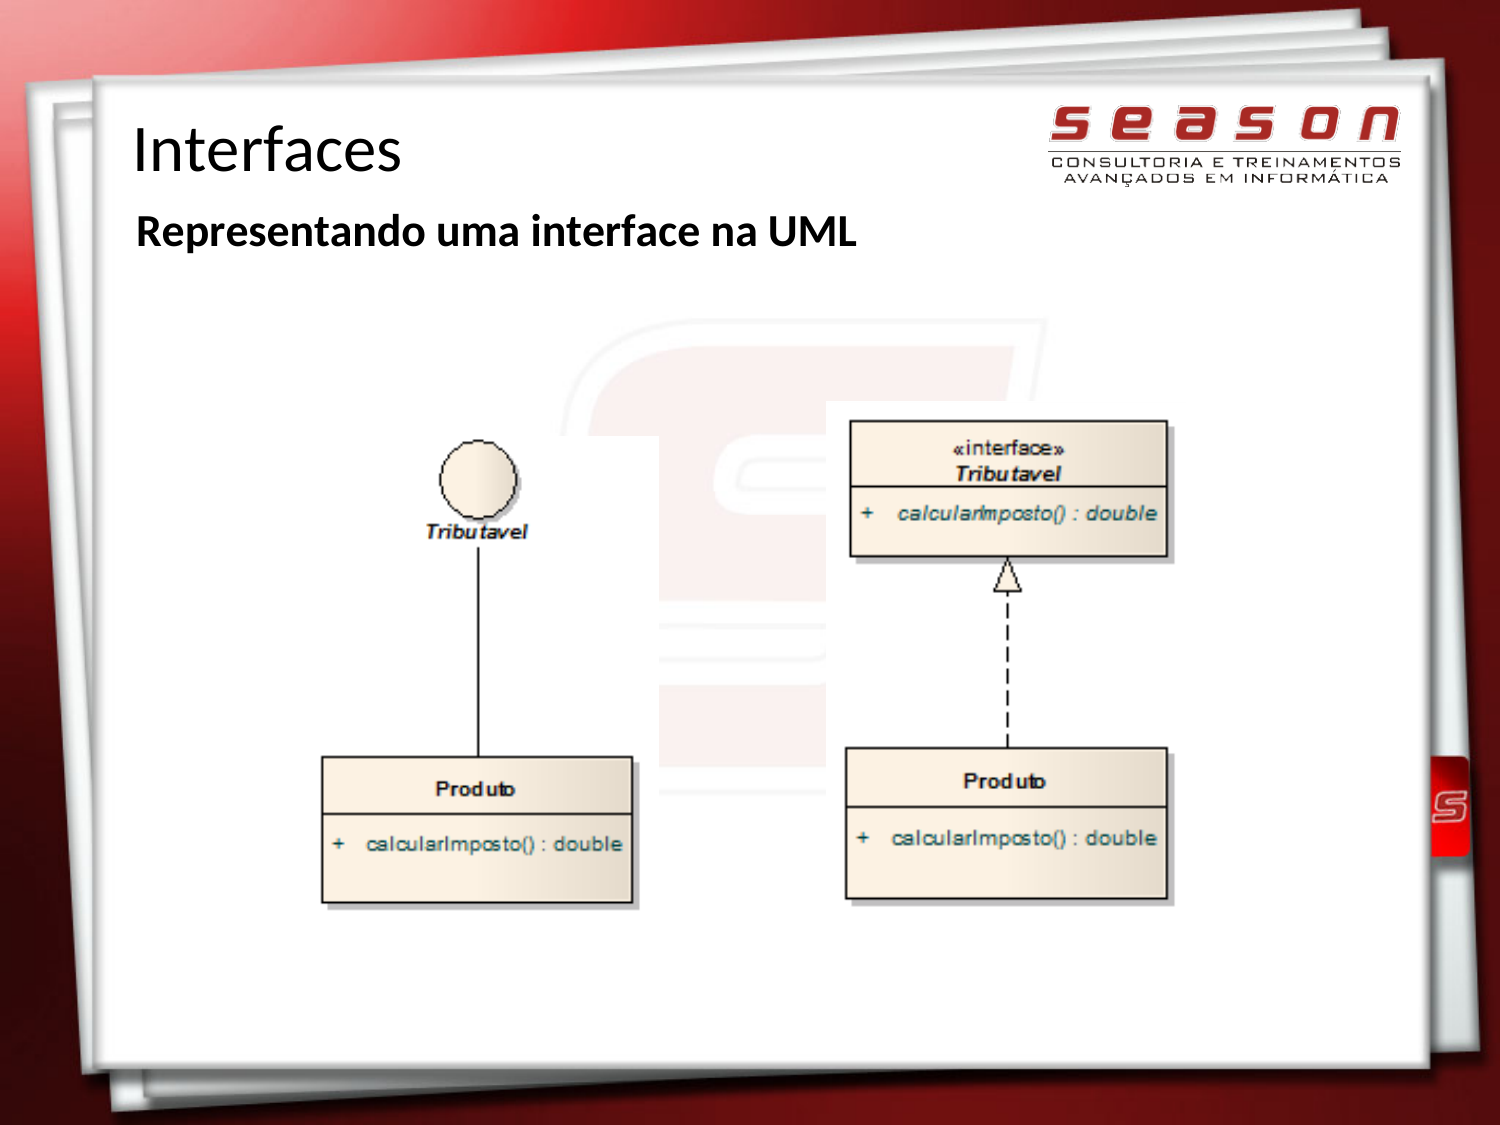

# Interfaces
Representando uma interface na UML